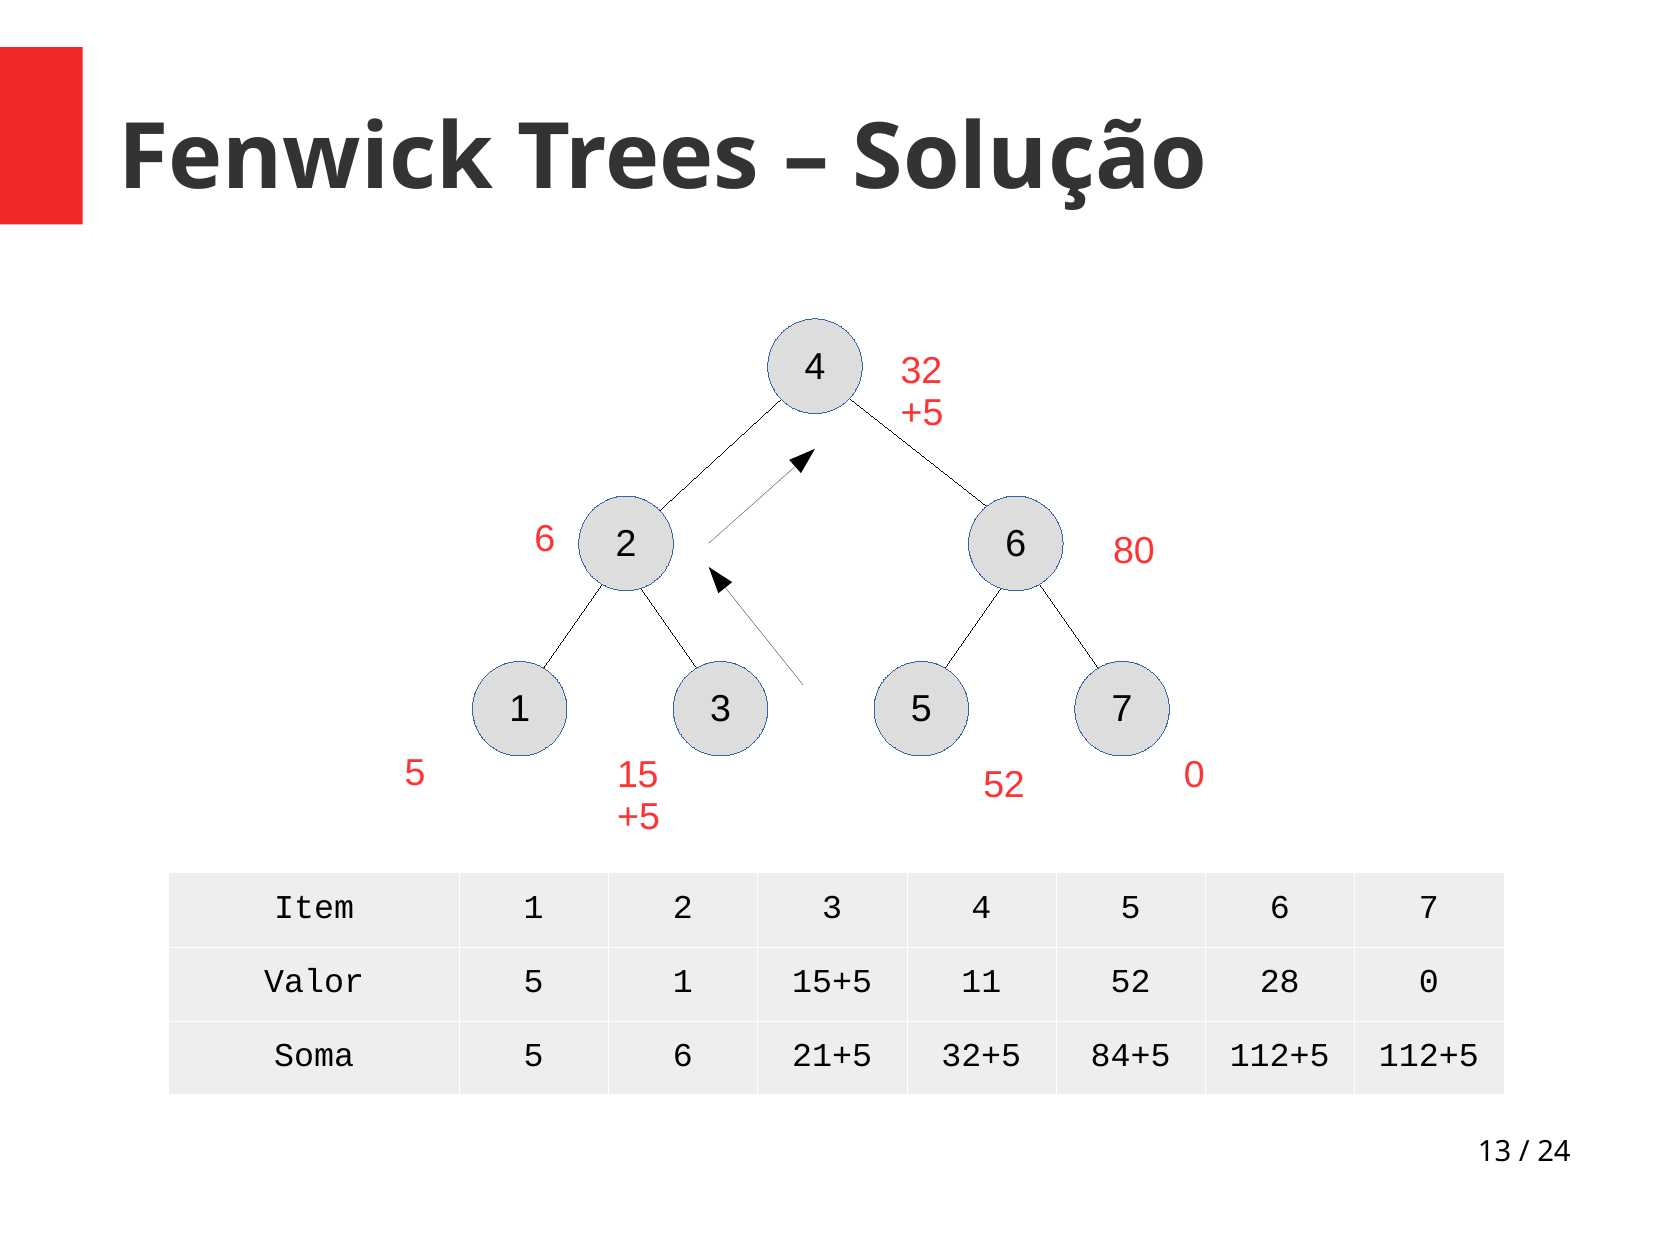

# Fenwick Trees – Solução
4
32+5
2
6
6
80
1
3
5
7
5
15+5
0
52
| Item | 1 | 2 | 3 | 4 | 5 | 6 | 7 |
| --- | --- | --- | --- | --- | --- | --- | --- |
| Valor | 5 | 1 | 15+5 | 11 | 52 | 28 | 0 |
| Soma | 5 | 6 | 21+5 | 32+5 | 84+5 | 112+5 | 112+5 |
13